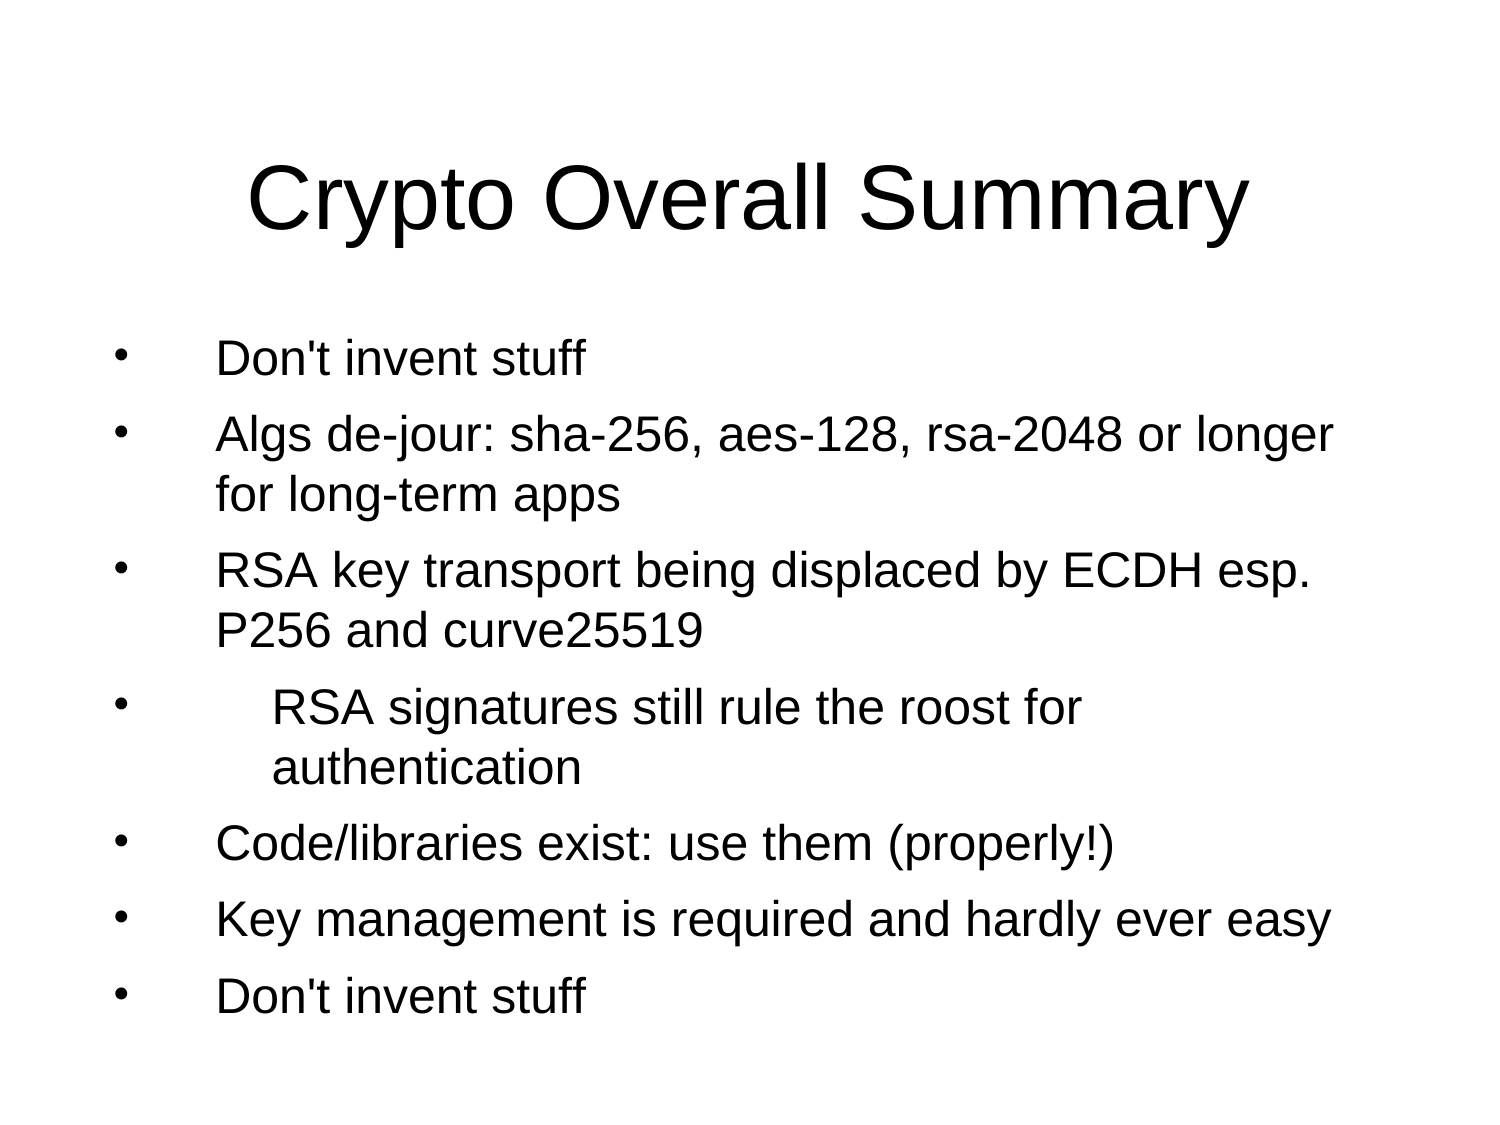

# Crypto Overall Summary
Don't invent stuff
Algs de-jour: sha-256, aes-128, rsa-2048 or longer for long-term apps
RSA key transport being displaced by ECDH esp. P256 and curve25519
RSA signatures still rule the roost for authentication
Code/libraries exist: use them (properly!)
Key management is required and hardly ever easy
Don't invent stuff